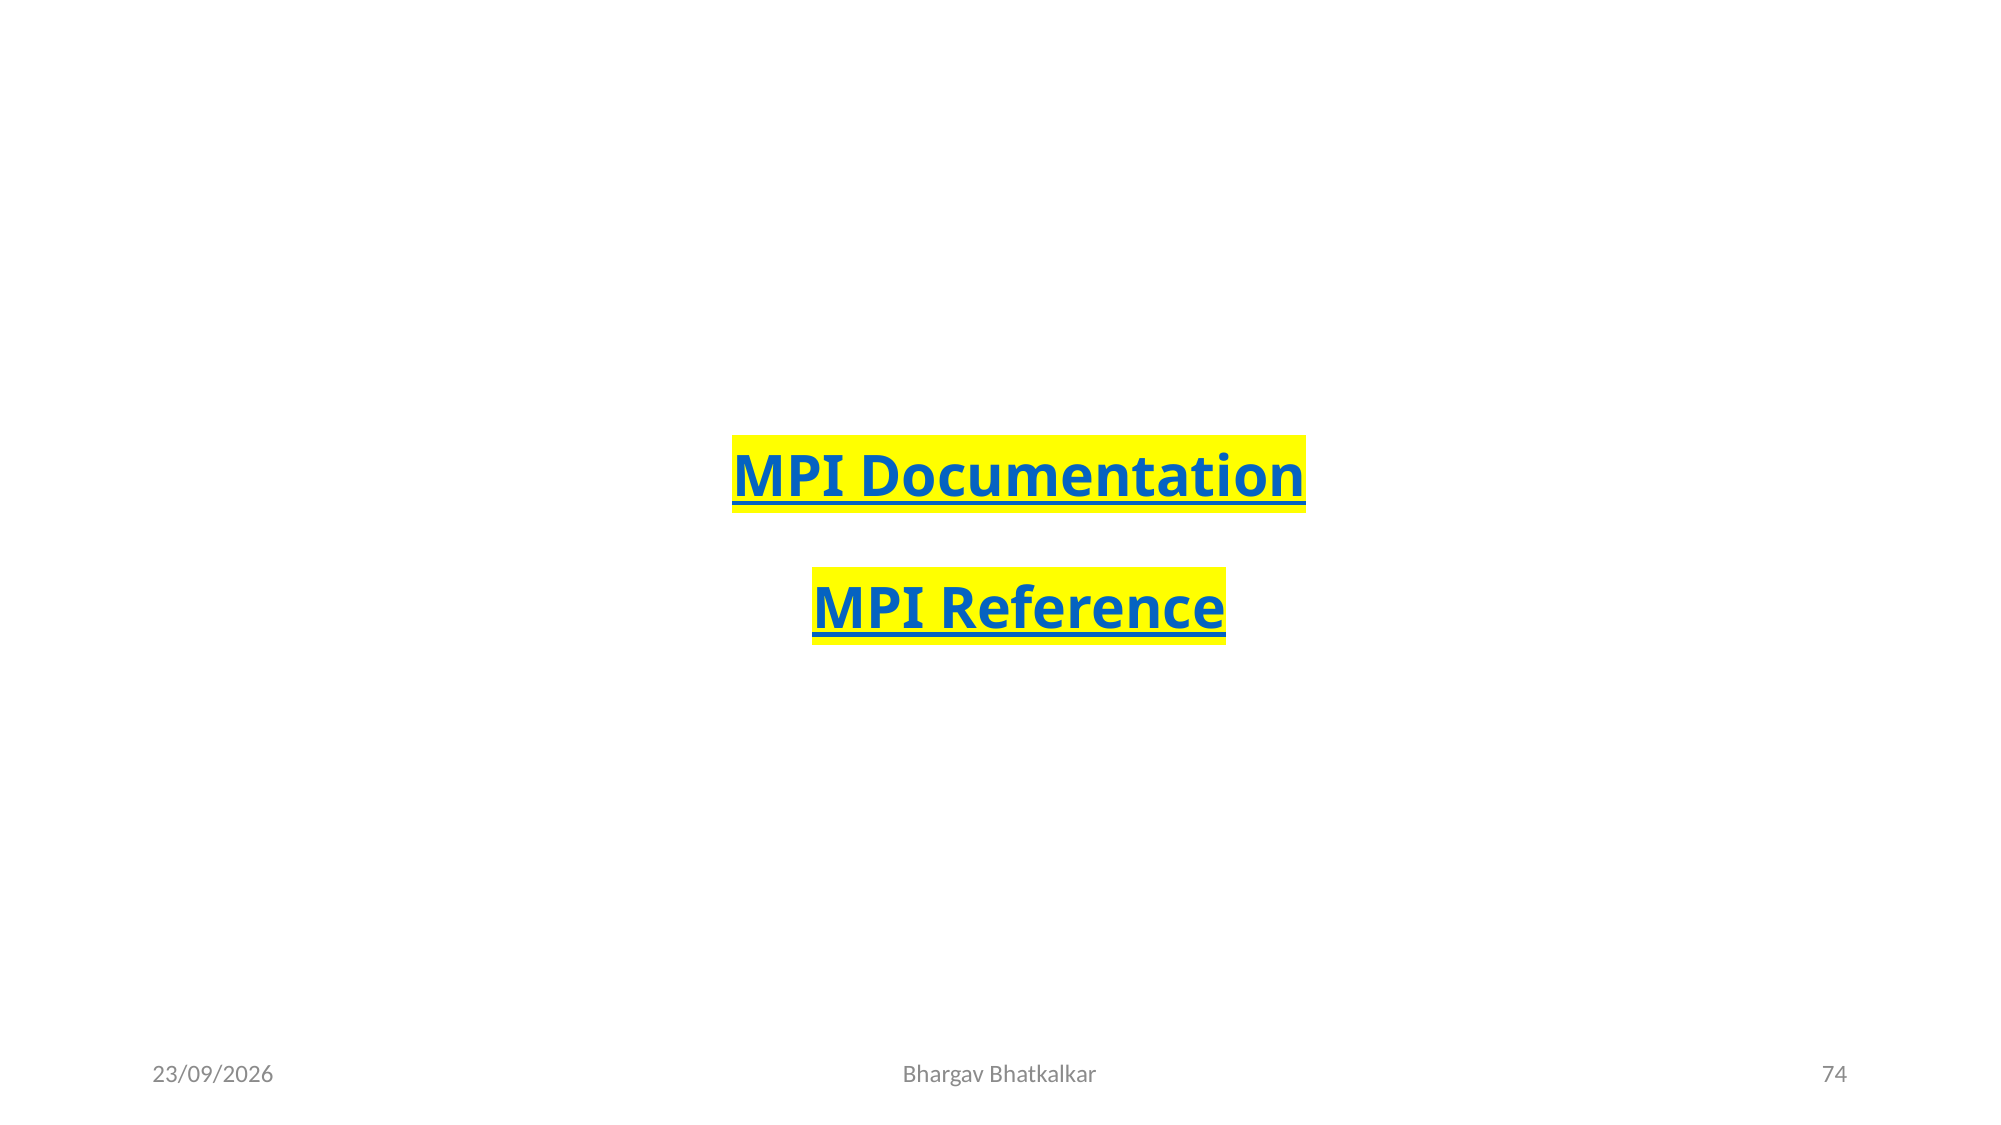

# MPI Documentation MPI Reference
Bhargav Bhatkalkar